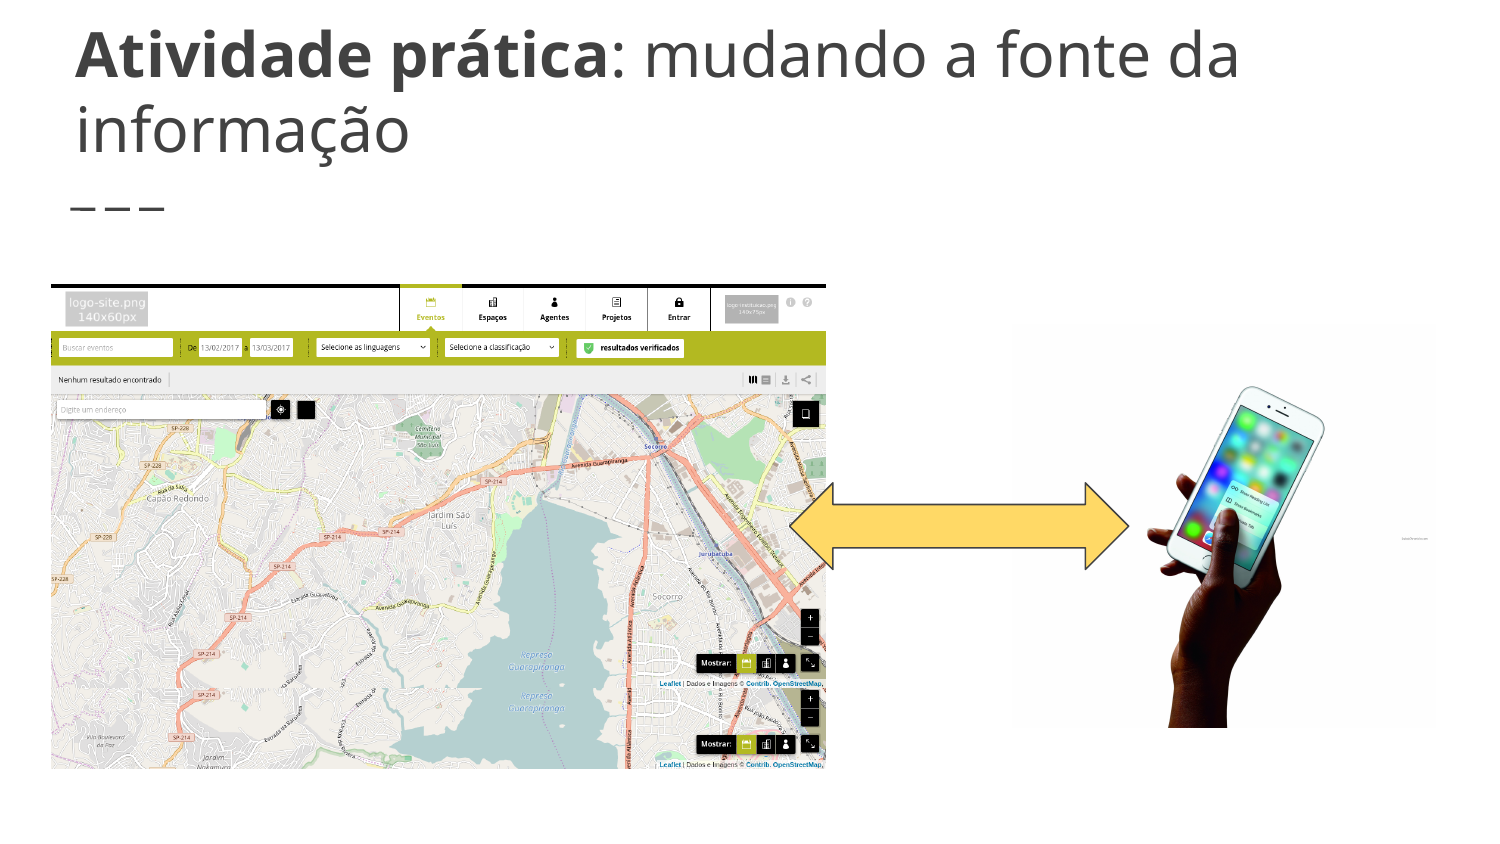

# Atividade prática: mudando a fonte da informação